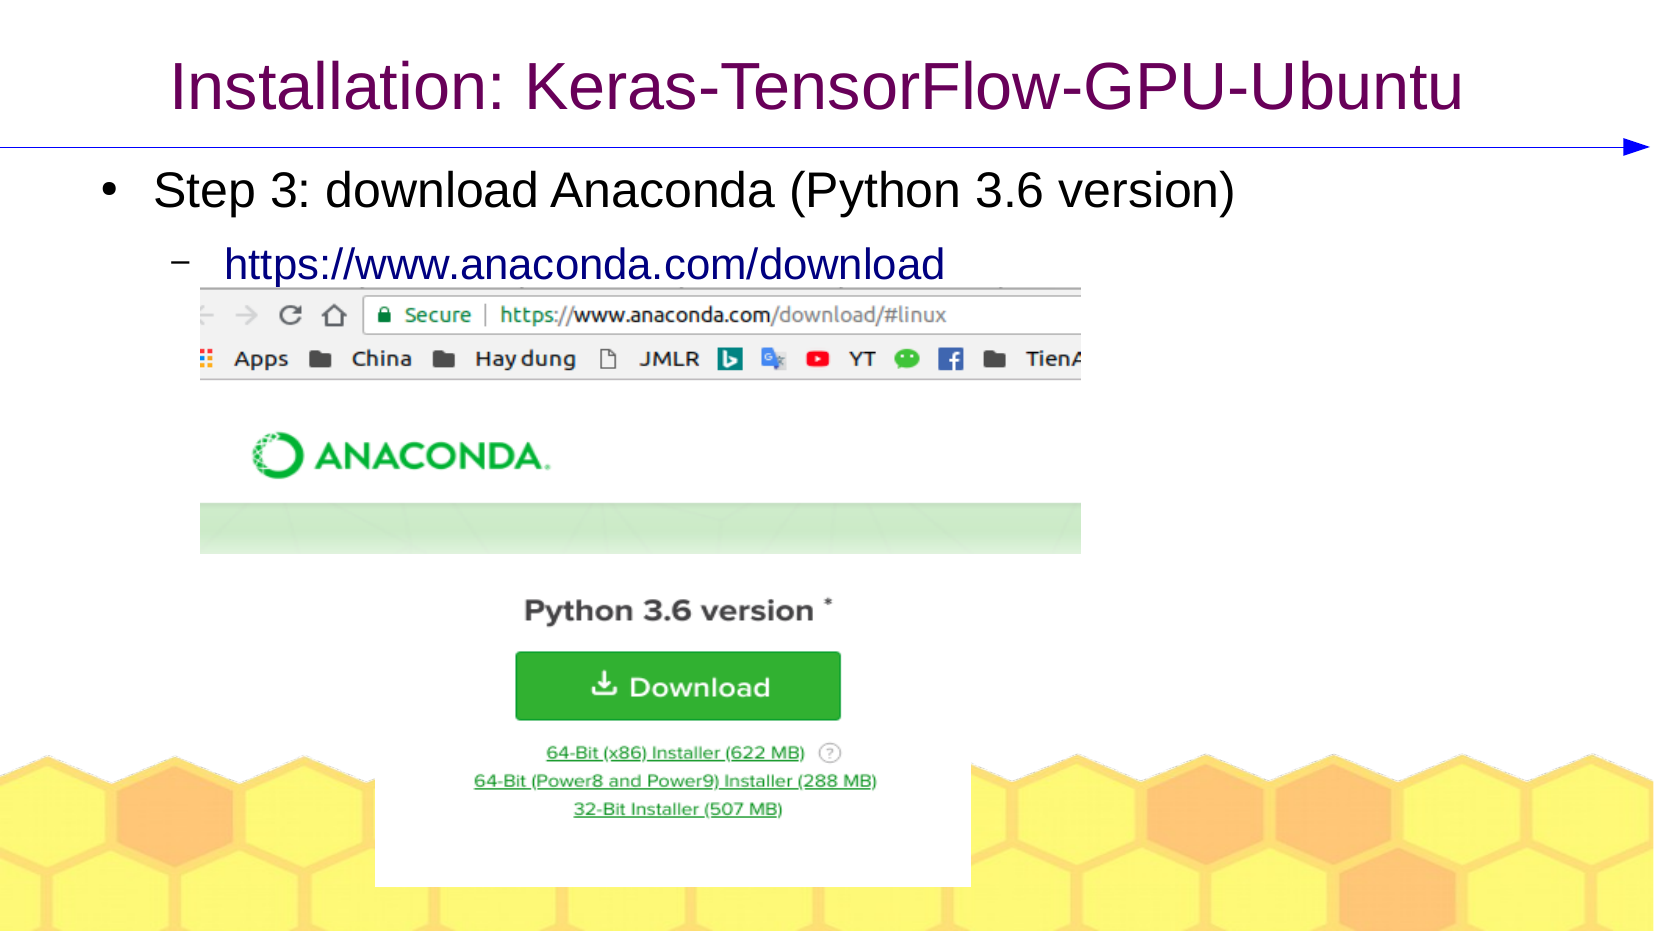

Installation: Keras-TensorFlow-GPU-Ubuntu
# Step 3: download Anaconda (Python 3.6 version)
https://www.anaconda.com/download